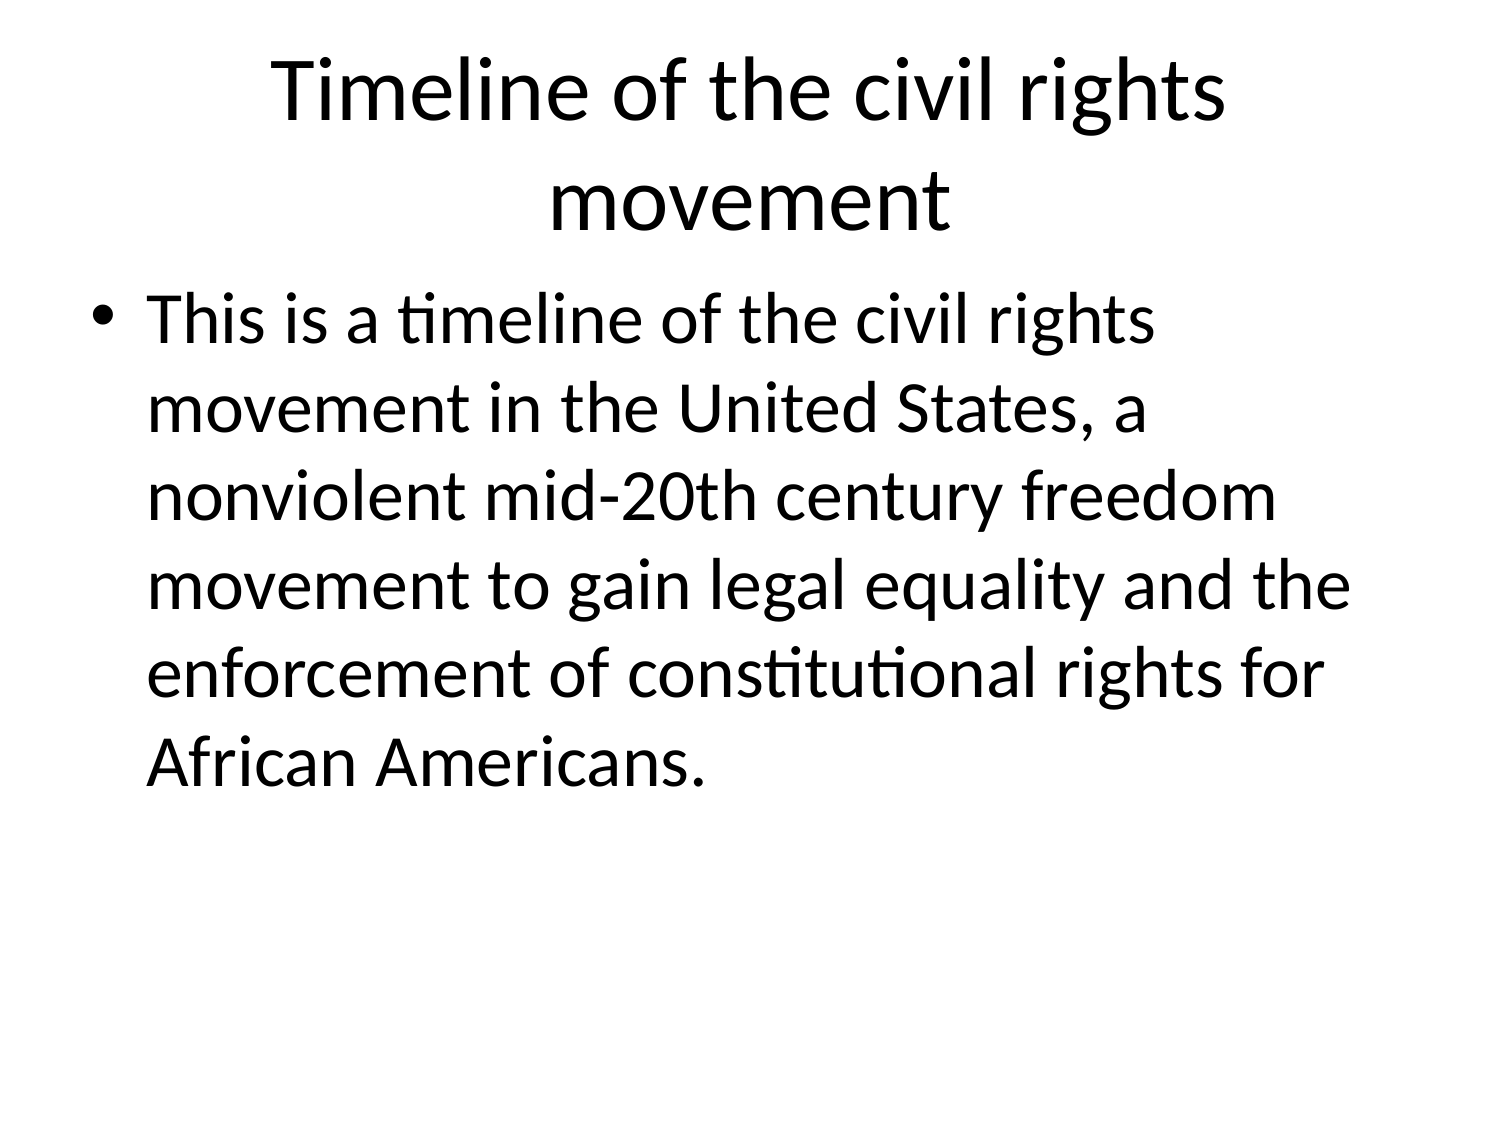

# Timeline of the civil rights movement
This is a timeline of the civil rights movement in the United States, a nonviolent mid-20th century freedom movement to gain legal equality and the enforcement of constitutional rights for African Americans.